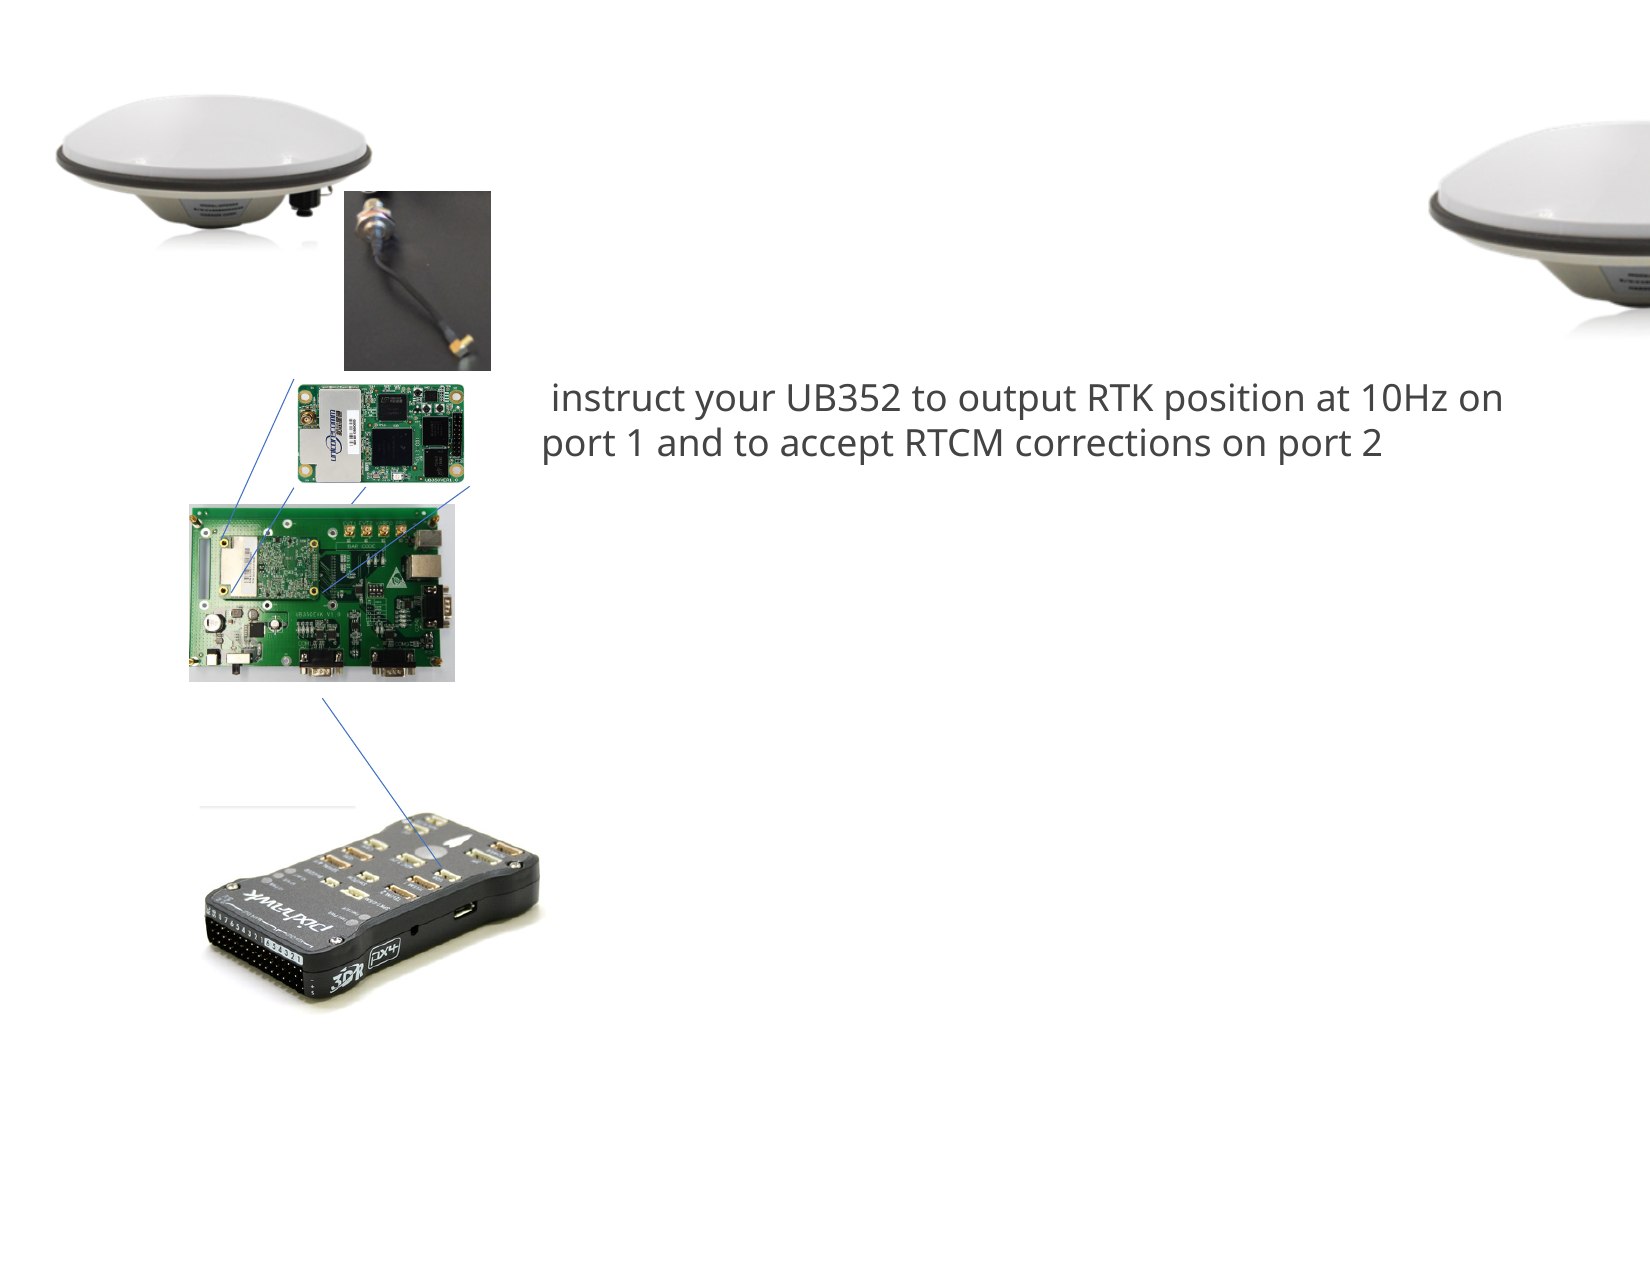

instruct your UB352 to output RTK position at 10Hz on port 1 and to accept RTCM corrections on port 2